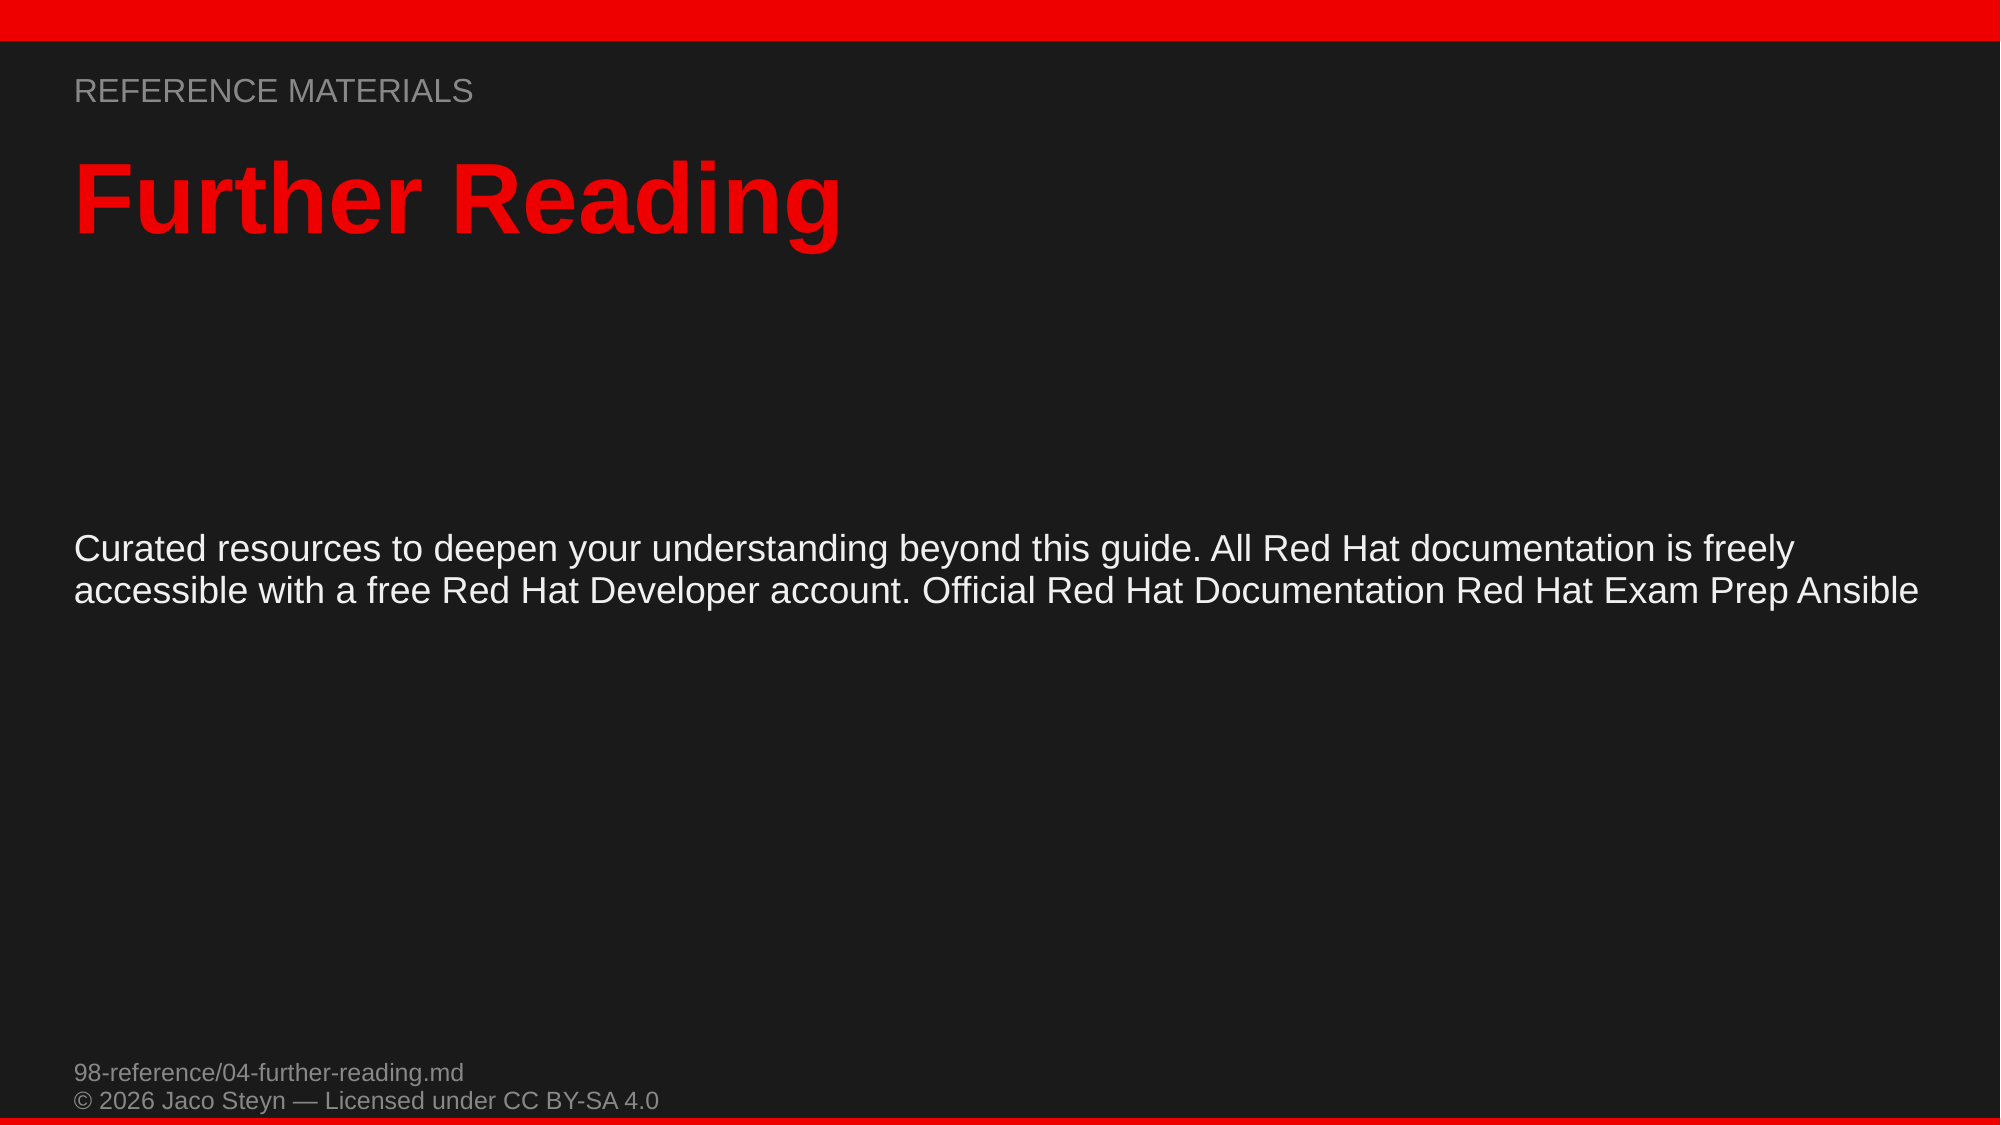

REFERENCE MATERIALS
Further Reading
Curated resources to deepen your understanding beyond this guide. All Red Hat documentation is freely accessible with a free Red Hat Developer account. Official Red Hat Documentation Red Hat Exam Prep Ansible
98-reference/04-further-reading.md
© 2026 Jaco Steyn — Licensed under CC BY-SA 4.0